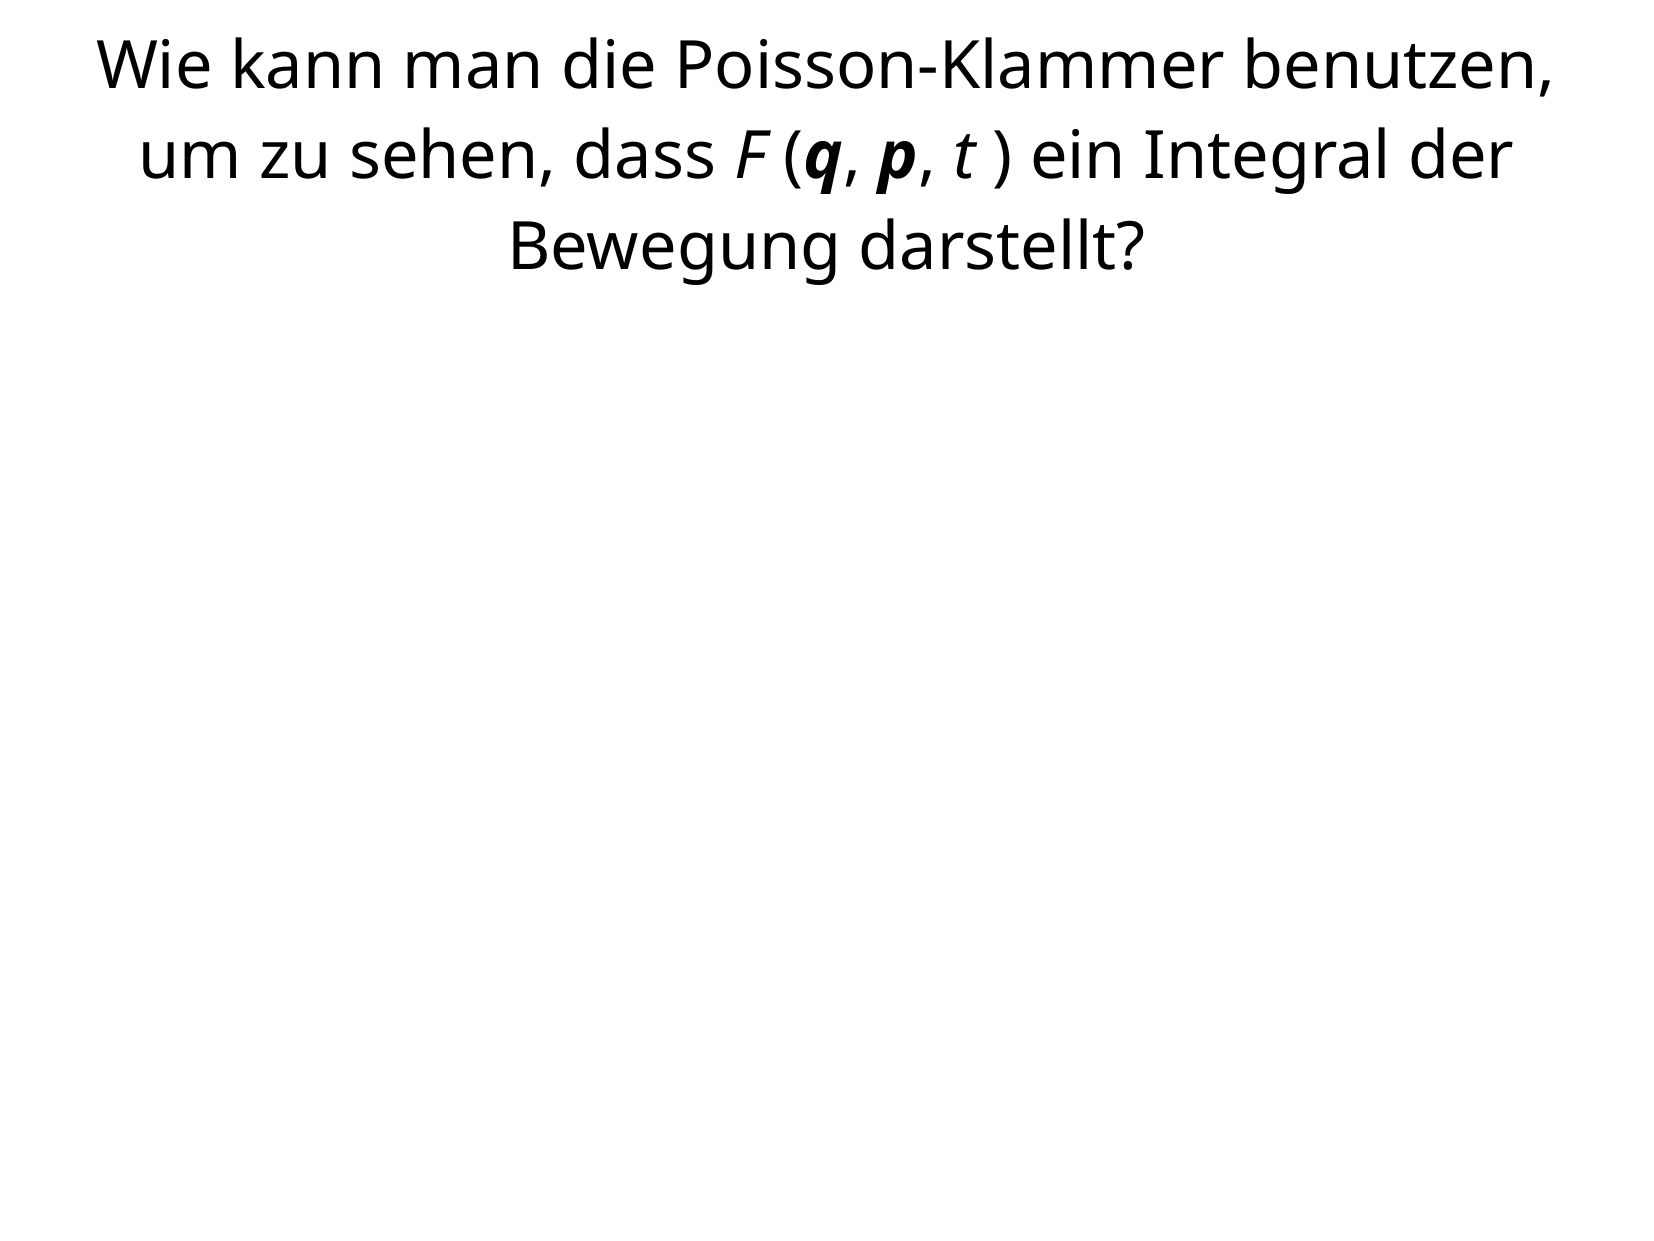

# Wie kann man die Poisson-Klammer benutzen, um zu sehen, dass F (q, p, t ) ein Integral der Bewegung darstellt?